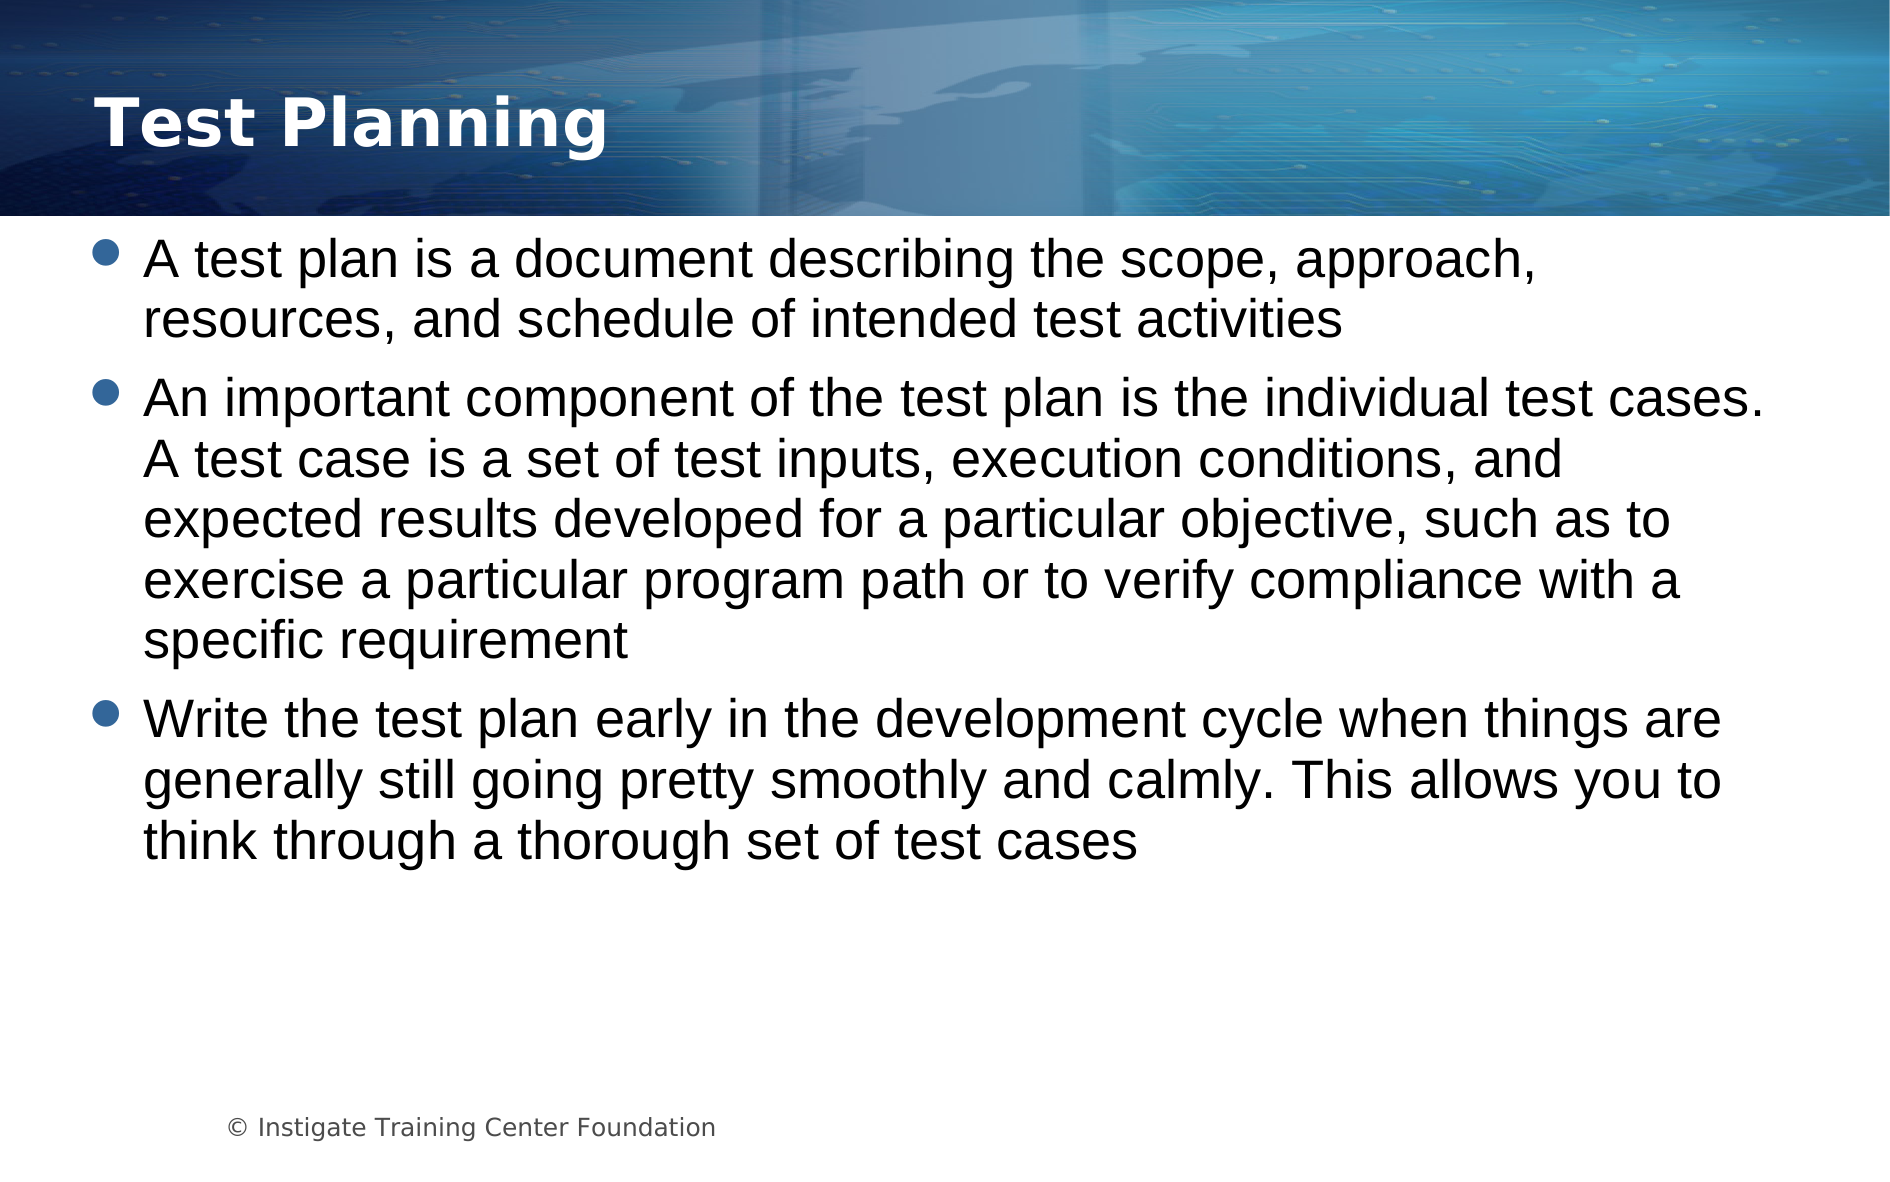

# Test Planning
A test plan is a document describing the scope, approach, resources, and schedule of intended test activities
An important component of the test plan is the individual test cases. A test case is a set of test inputs, execution conditions, and expected results developed for a particular objective, such as to exercise a particular program path or to verify compliance with a specific requirement
Write the test plan early in the development cycle when things are generally still going pretty smoothly and calmly. This allows you to think through a thorough set of test cases